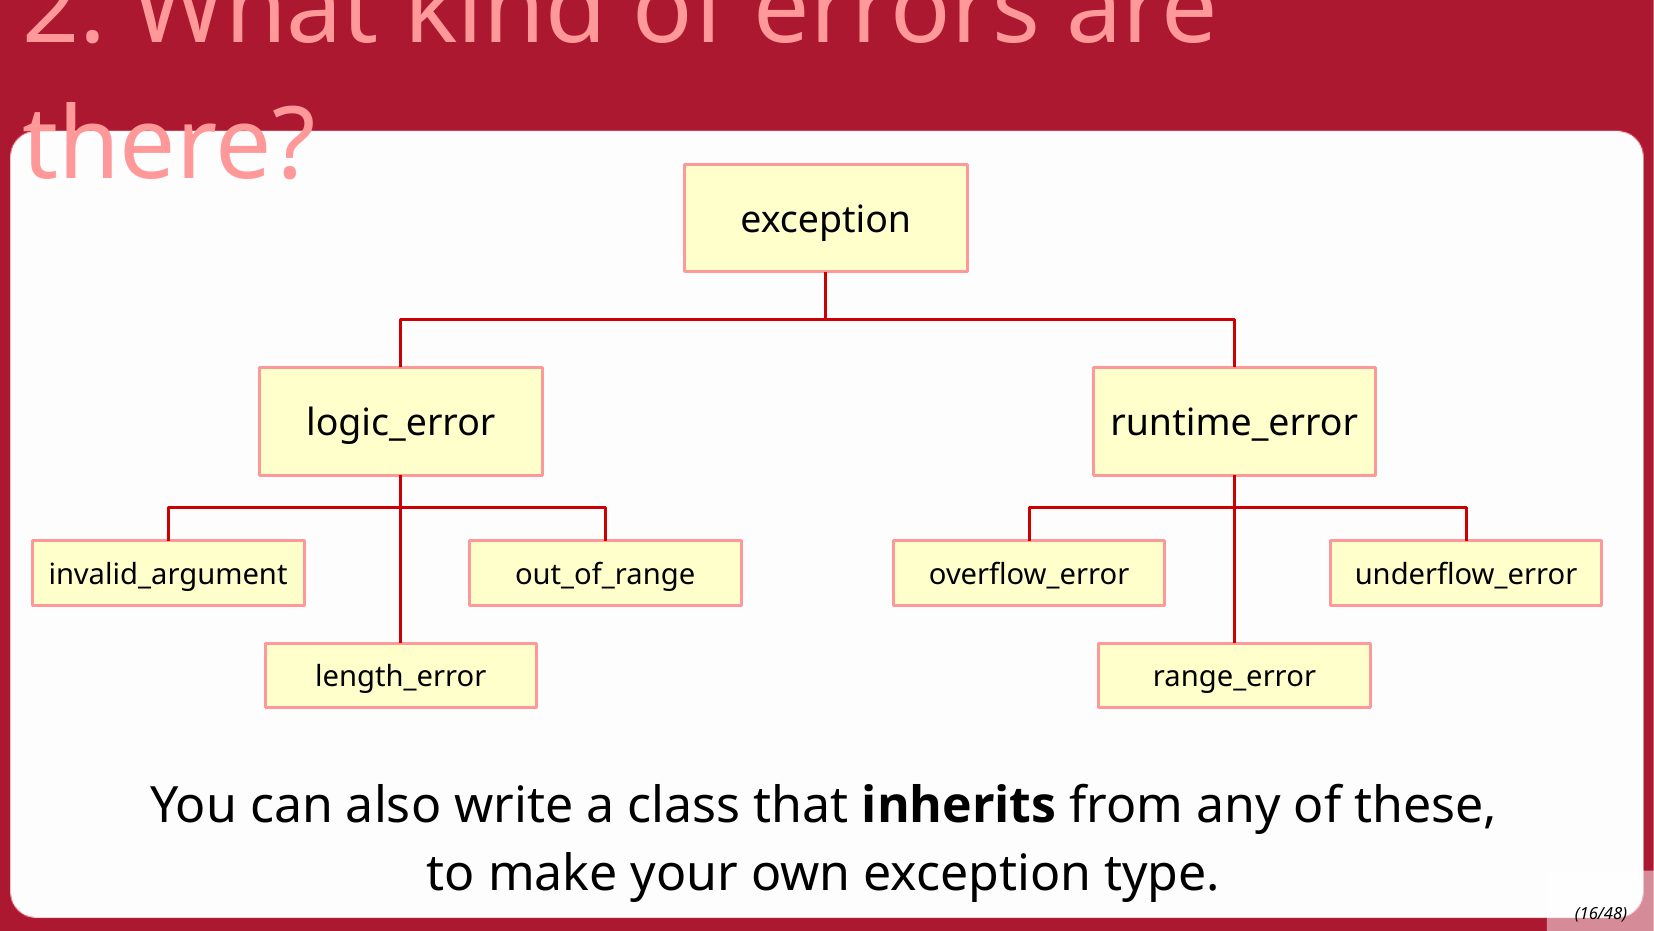

# 2. What kind of errors are there?
exception
logic_error
runtime_error
invalid_argument
out_of_range
overflow_error
underflow_error
length_error
range_error
You can also write a class that inherits from any of these,
to make your own exception type.